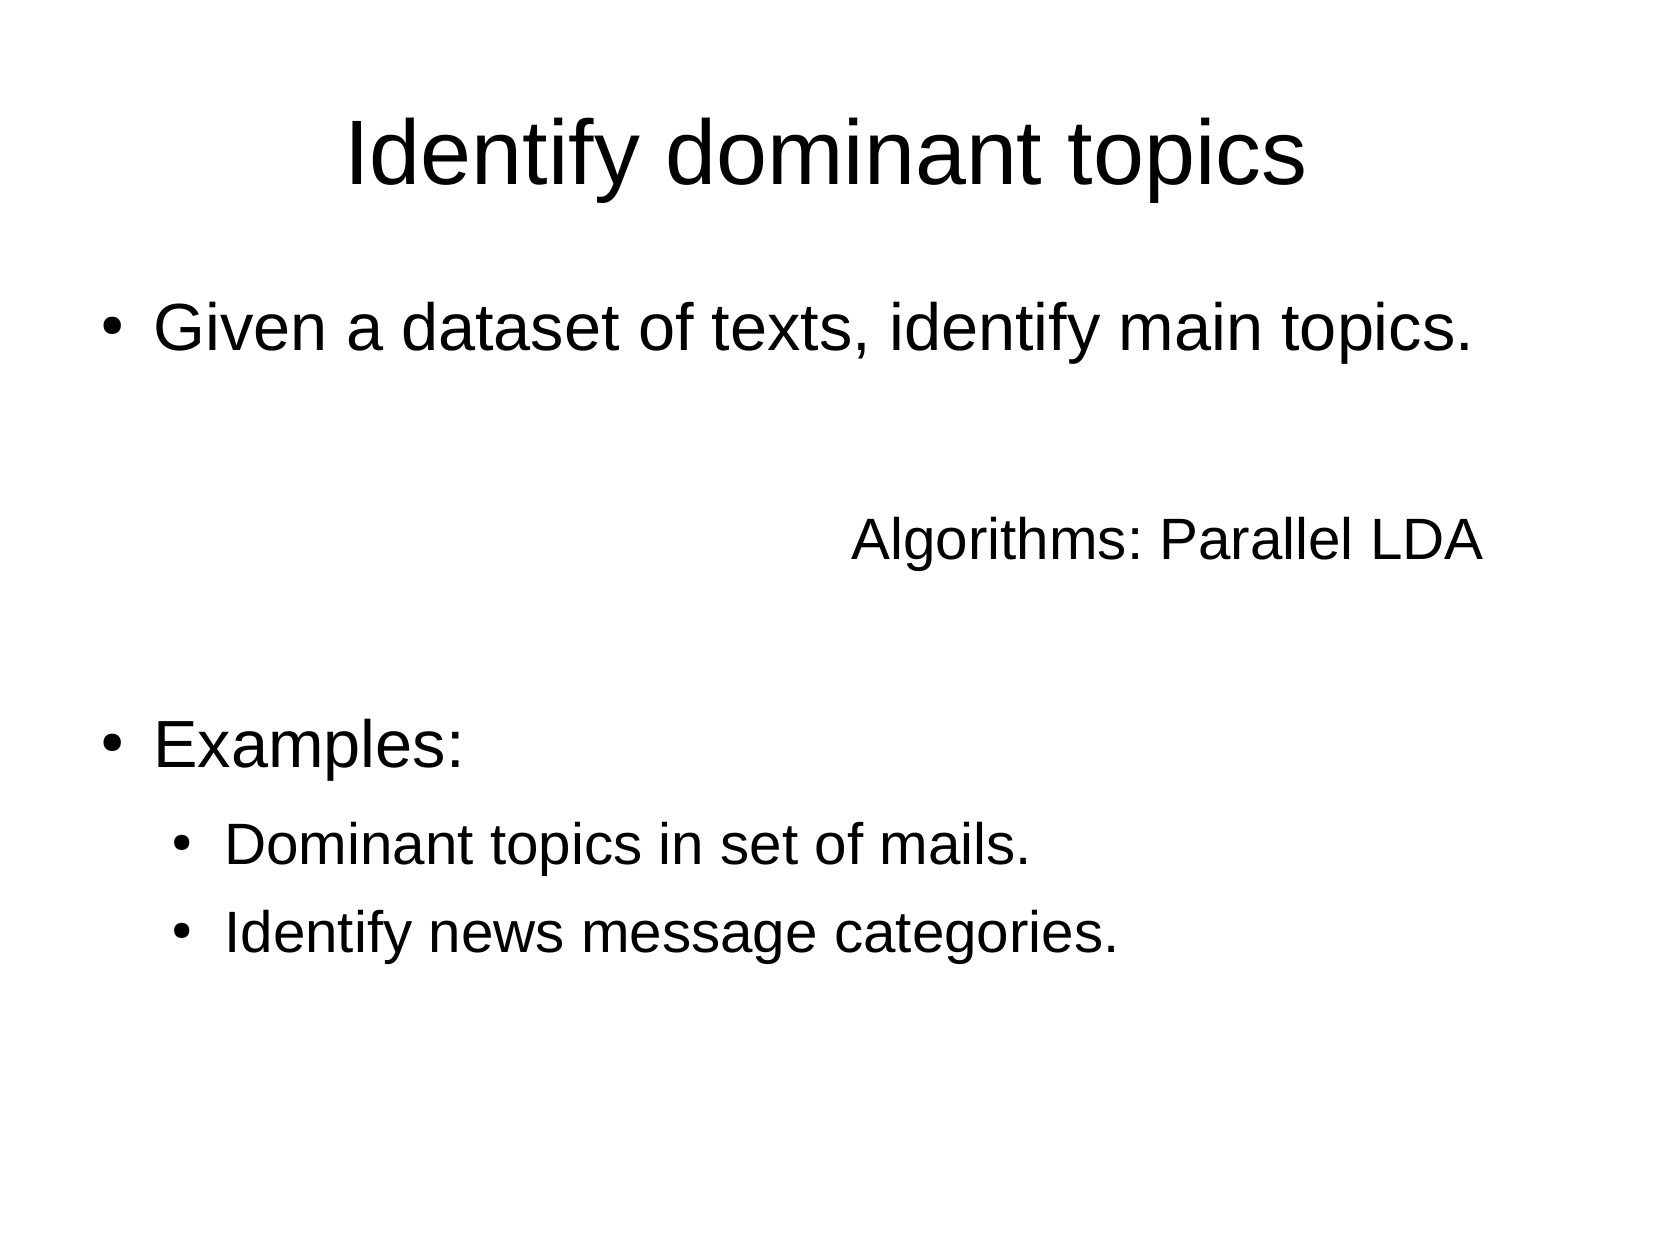

# Identify dominant topics
Given a dataset of texts, identify main topics.
Examples:
Dominant topics in set of mails.
Identify news message categories.
Algorithms: Parallel LDA